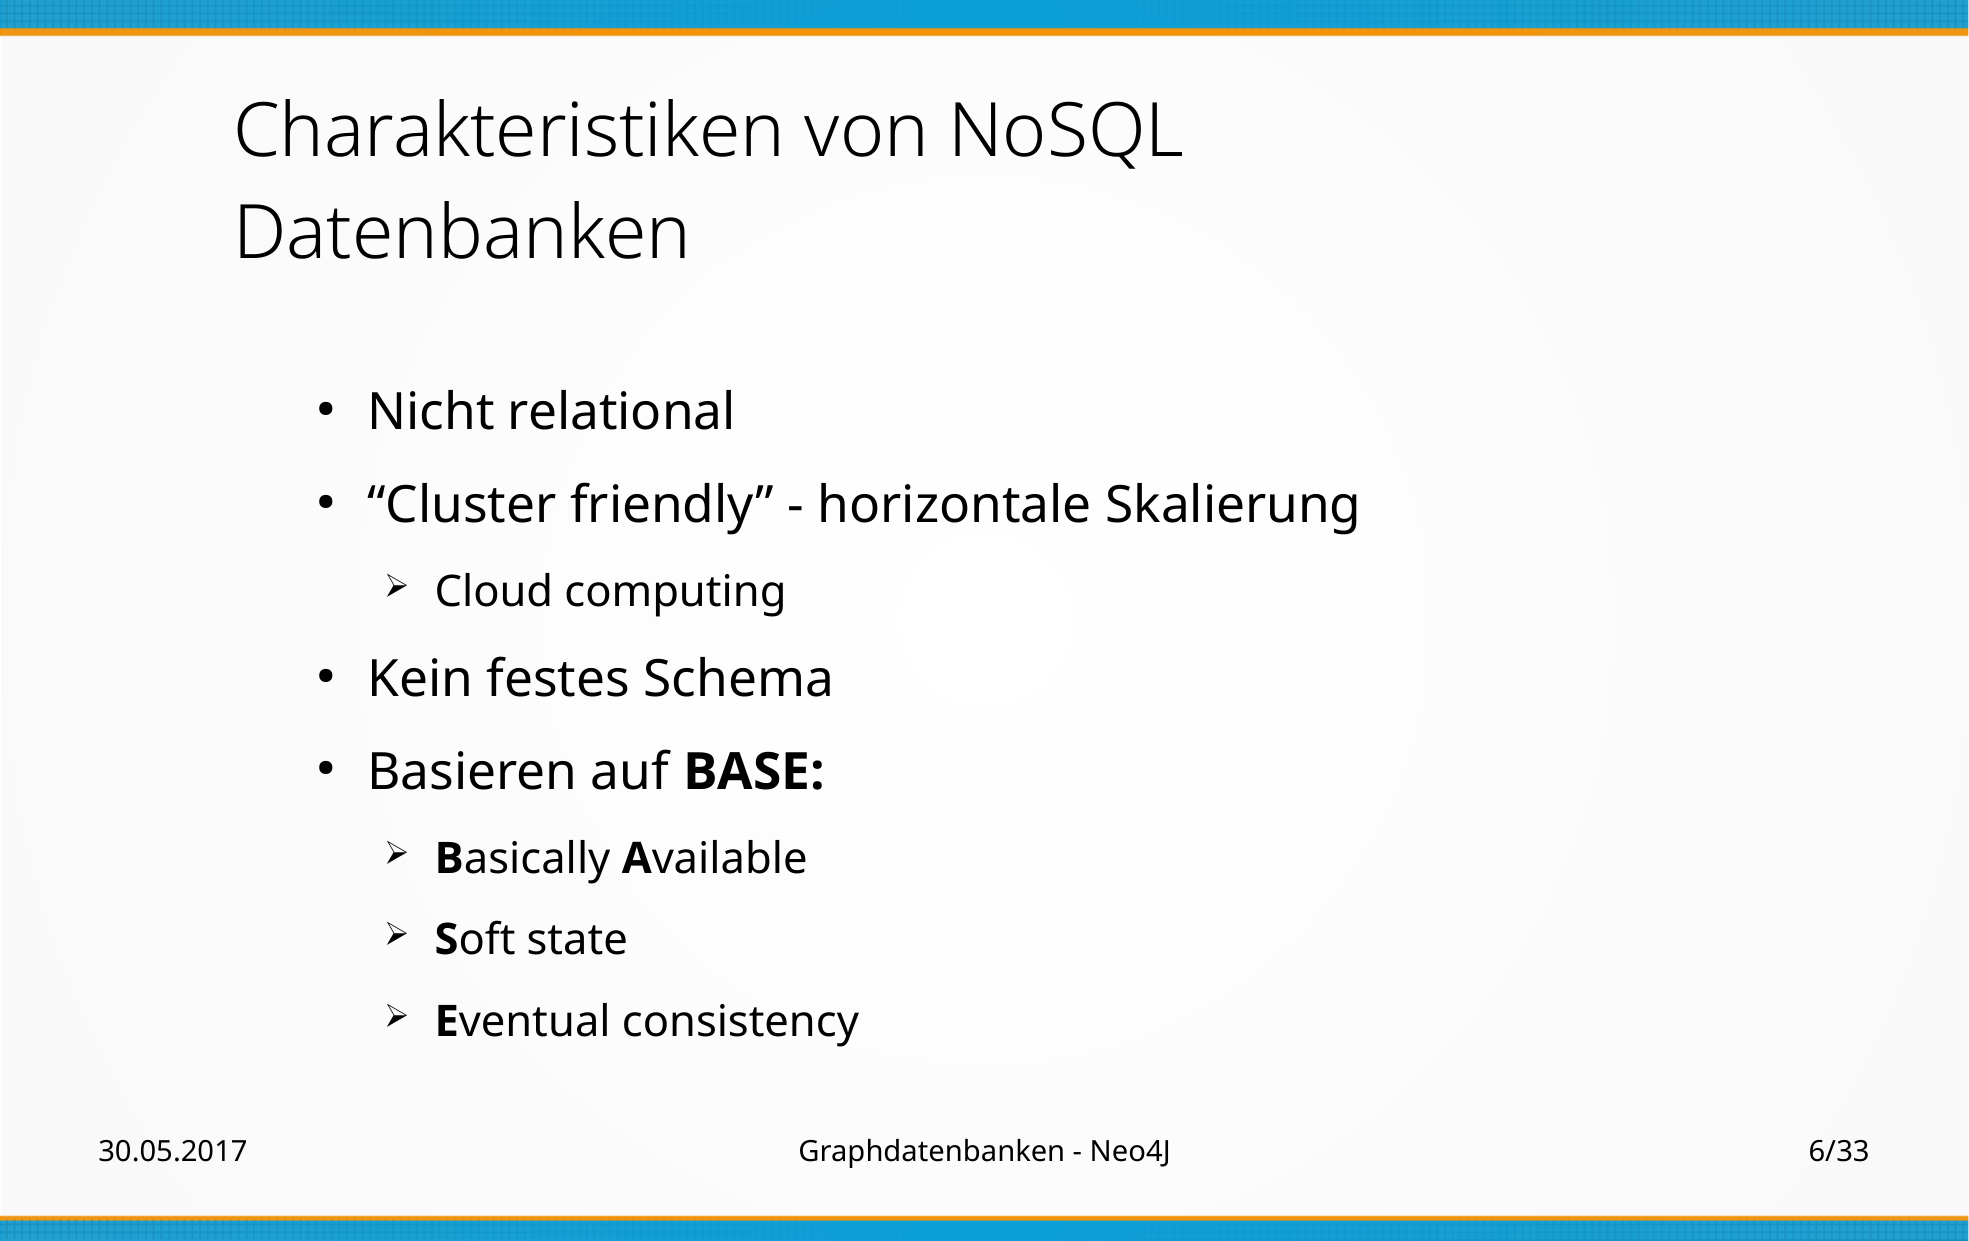

# Charakteristiken von NoSQL Datenbanken
Nicht relational
“Cluster friendly” - horizontale Skalierung
Cloud computing
Kein festes Schema
Basieren auf BASE:
Basically Available
Soft state
Eventual consistency
30.05.2017
Graphdatenbanken - Neo4J
6